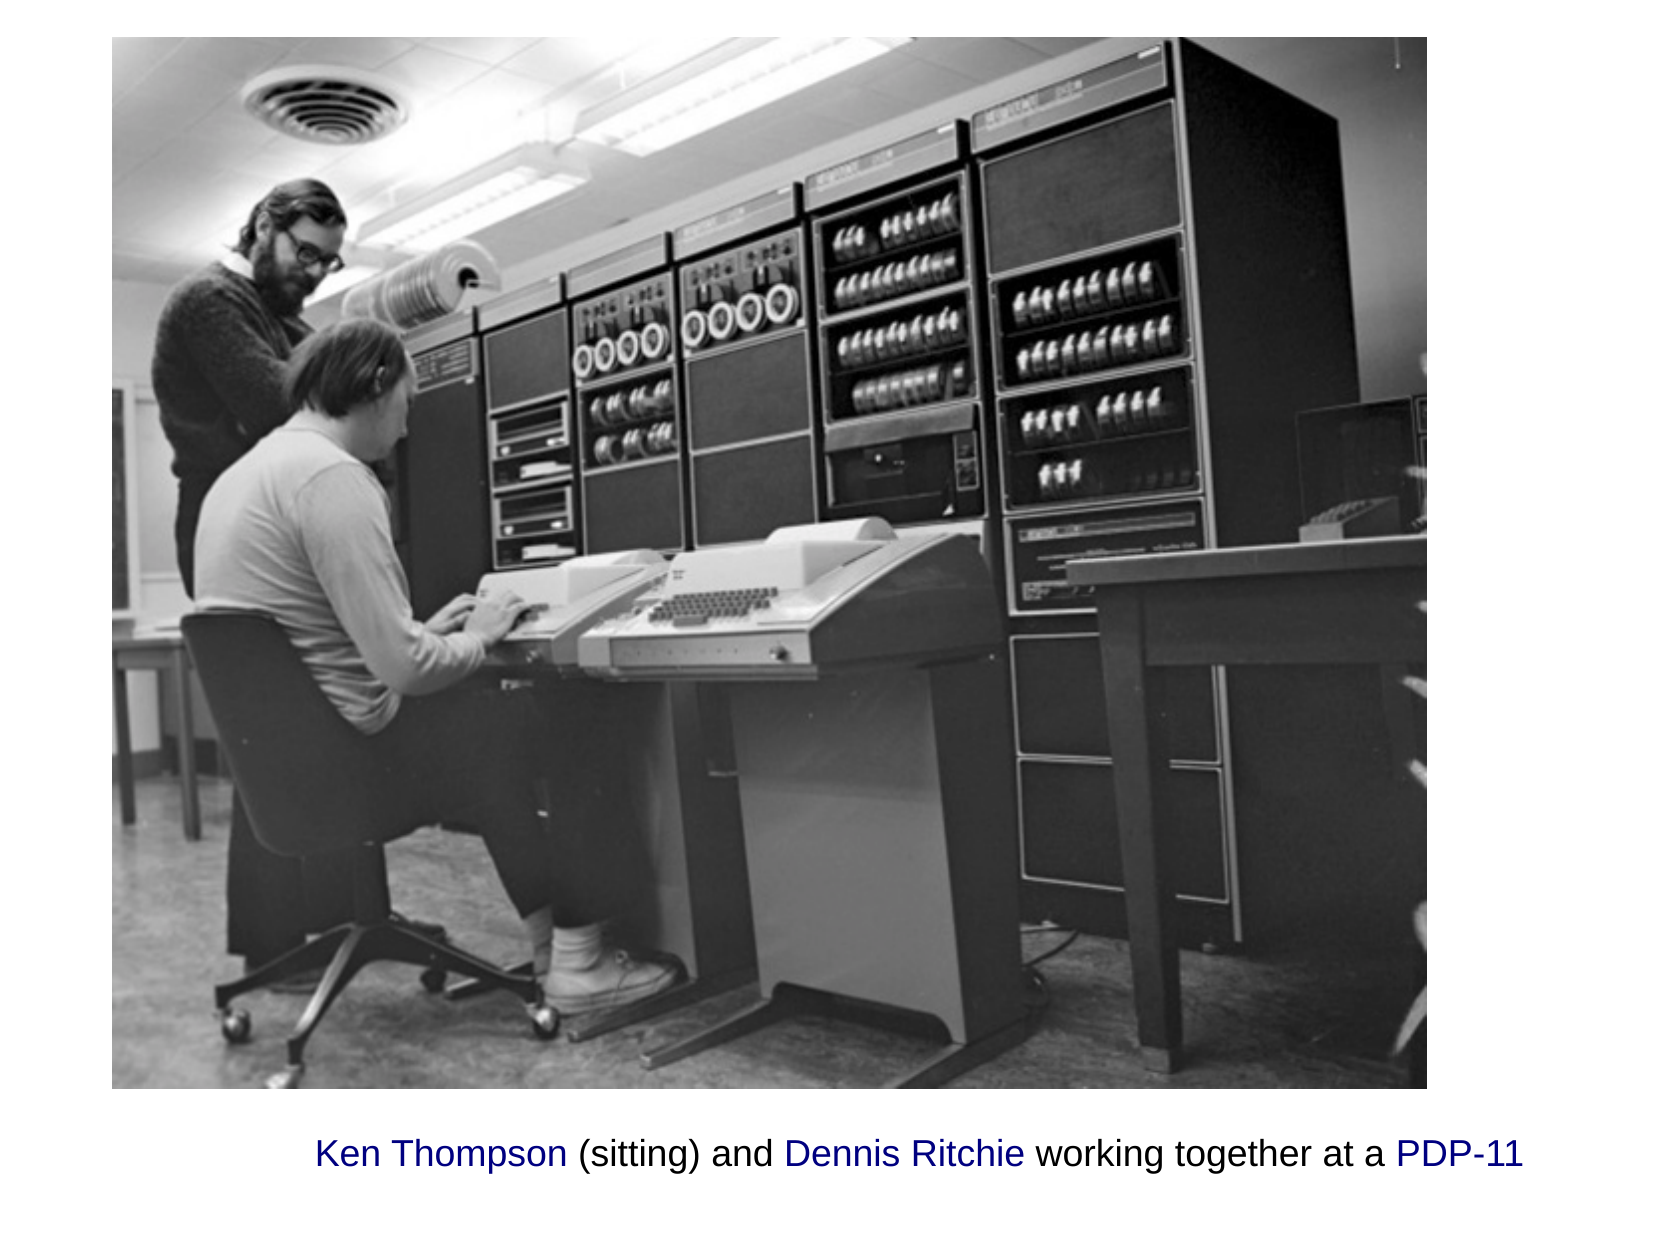

#
Ken Thompson (sitting) and Dennis Ritchie working together at a PDP-11